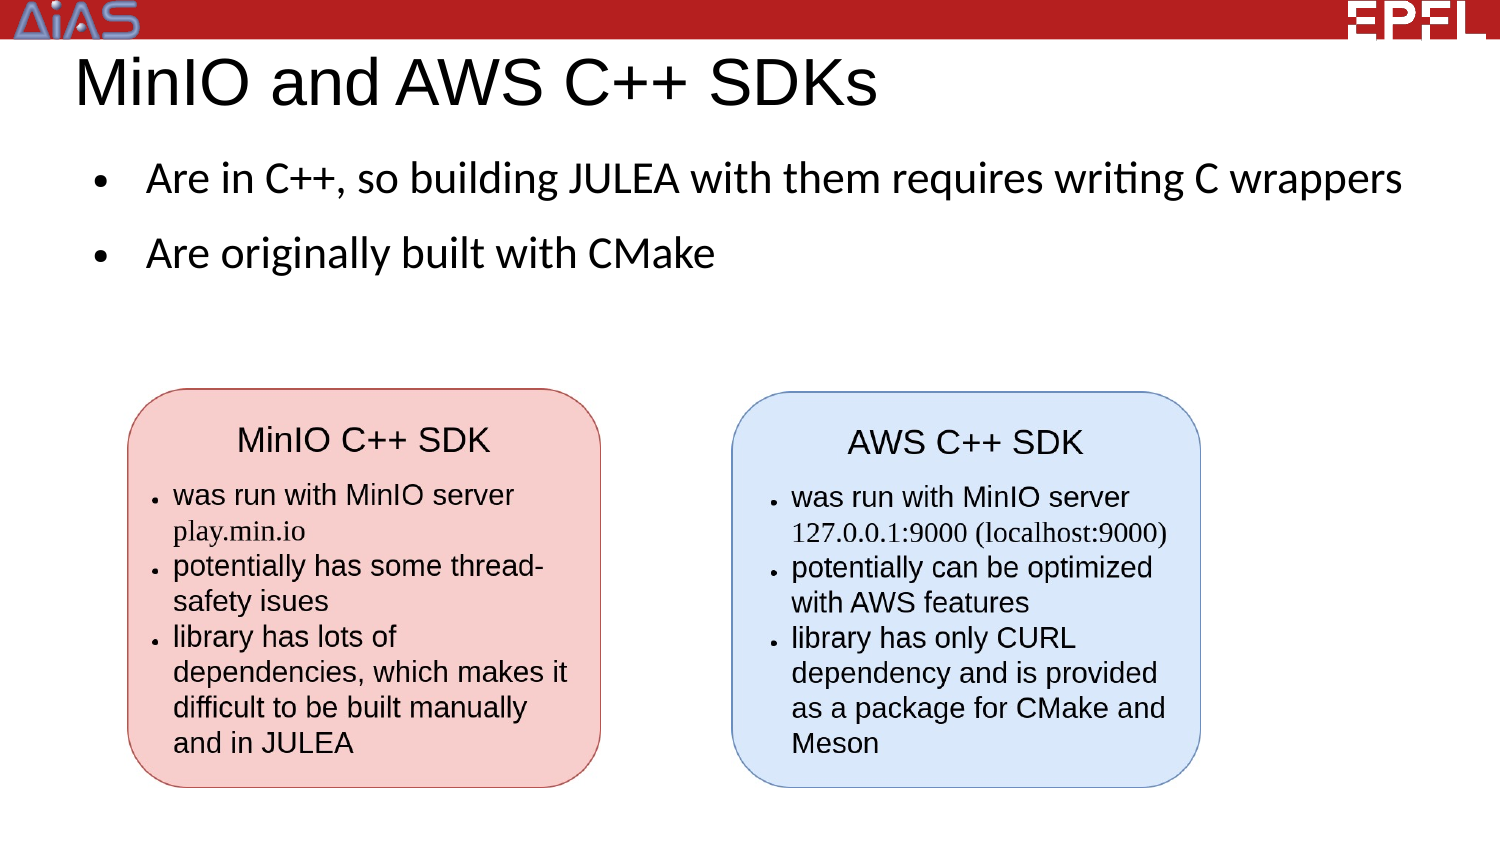

# MinIO and AWS C++ SDKs
Are in C++, so building JULEA with them requires writing C wrappers
Are originally built with CMake